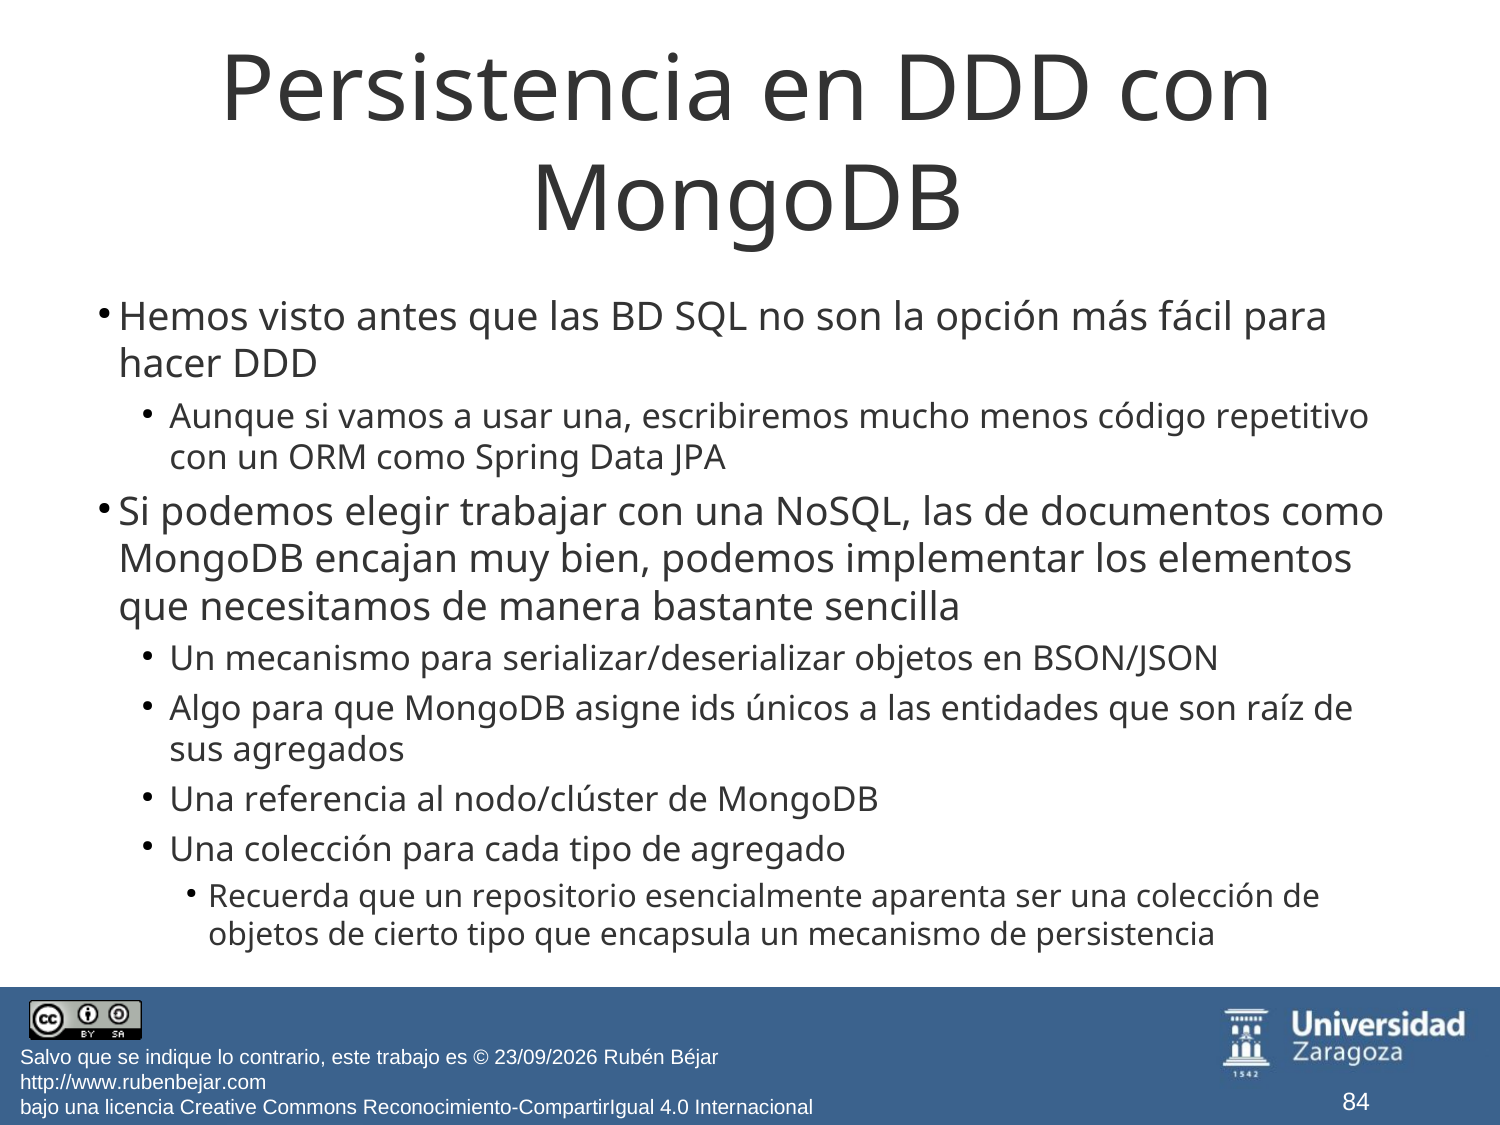

# Persistencia en DDD con MongoDB
Hemos visto antes que las BD SQL no son la opción más fácil para hacer DDD
Aunque si vamos a usar una, escribiremos mucho menos código repetitivo con un ORM como Spring Data JPA
Si podemos elegir trabajar con una NoSQL, las de documentos como MongoDB encajan muy bien, podemos implementar los elementos que necesitamos de manera bastante sencilla
Un mecanismo para serializar/deserializar objetos en BSON/JSON
Algo para que MongoDB asigne ids únicos a las entidades que son raíz de sus agregados
Una referencia al nodo/clúster de MongoDB
Una colección para cada tipo de agregado
Recuerda que un repositorio esencialmente aparenta ser una colección de objetos de cierto tipo que encapsula un mecanismo de persistencia